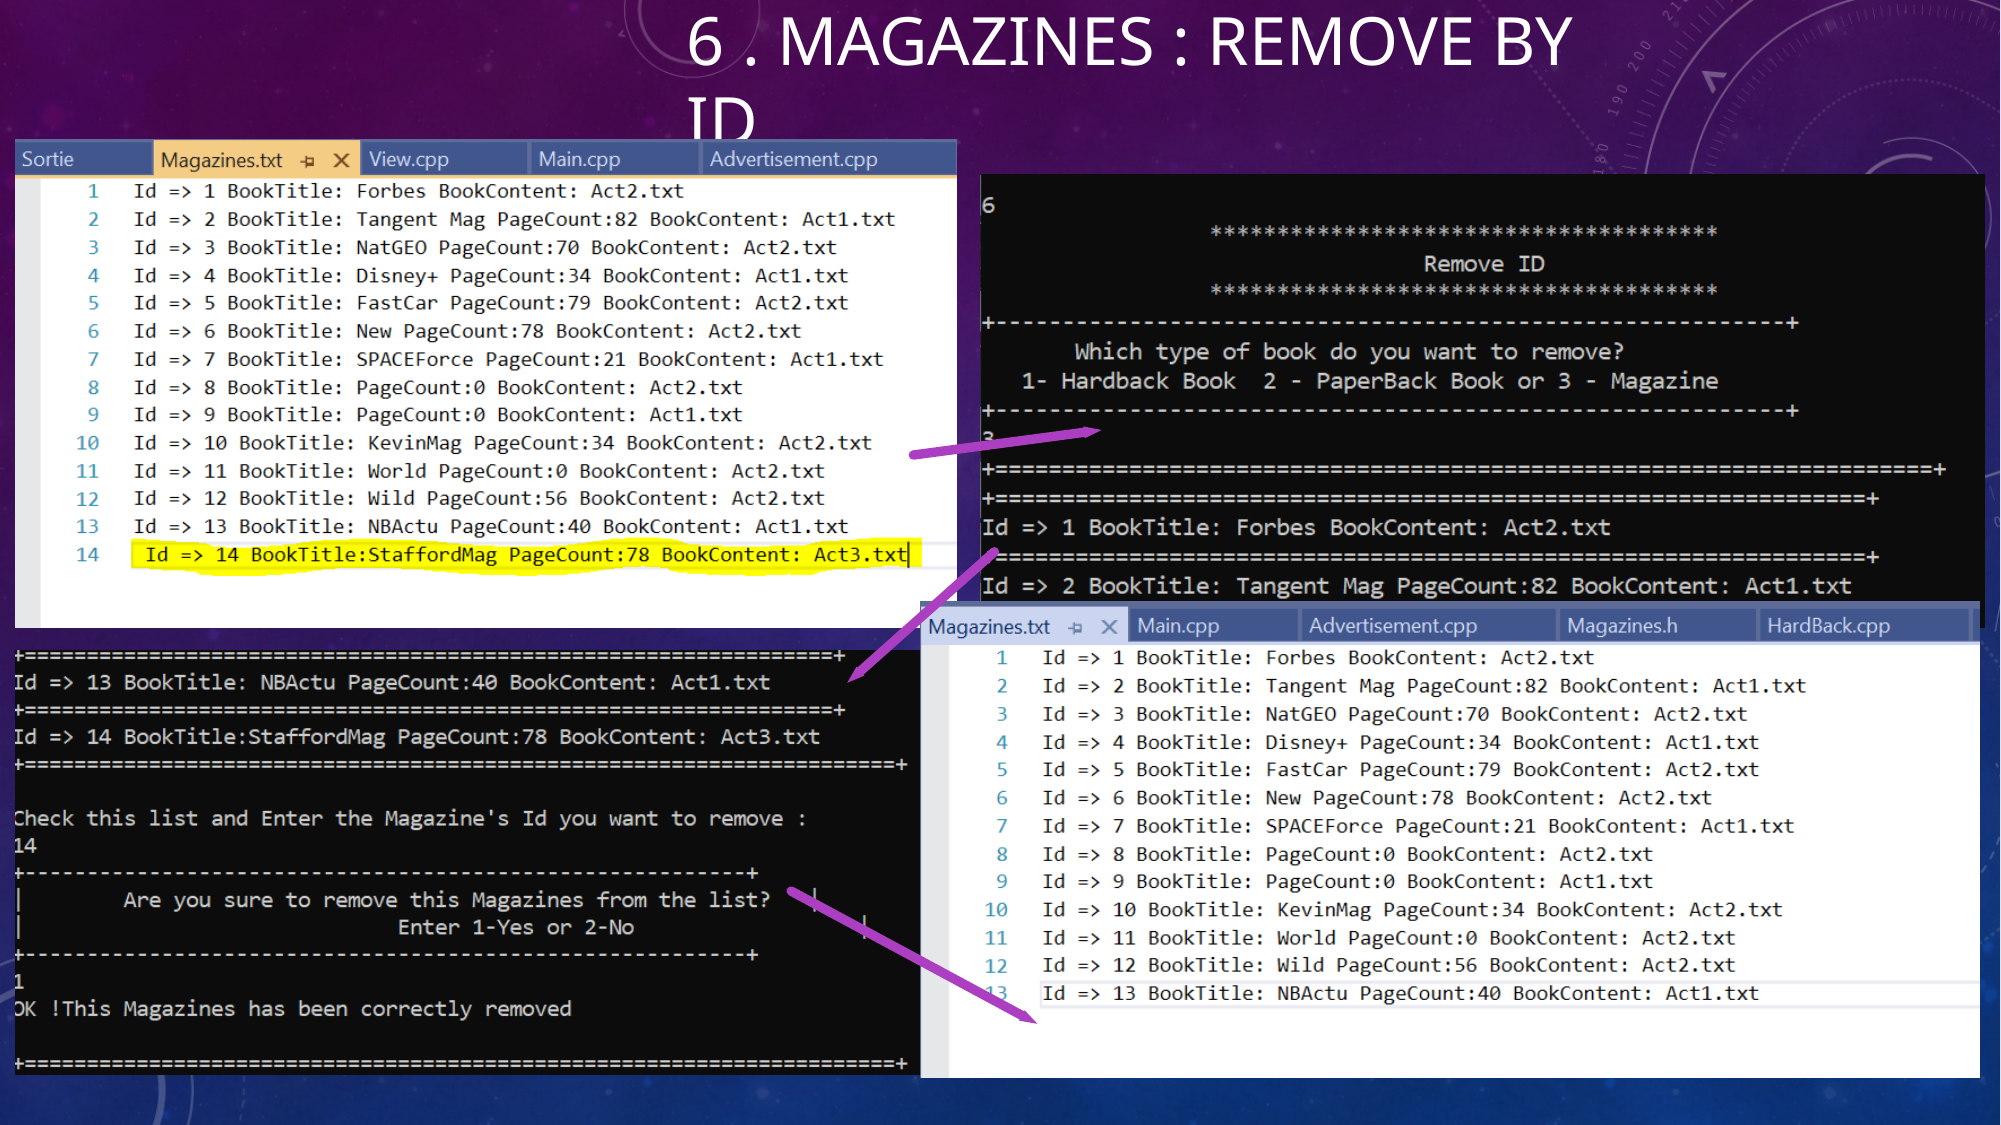

# 6 . Magazines : Remove by id